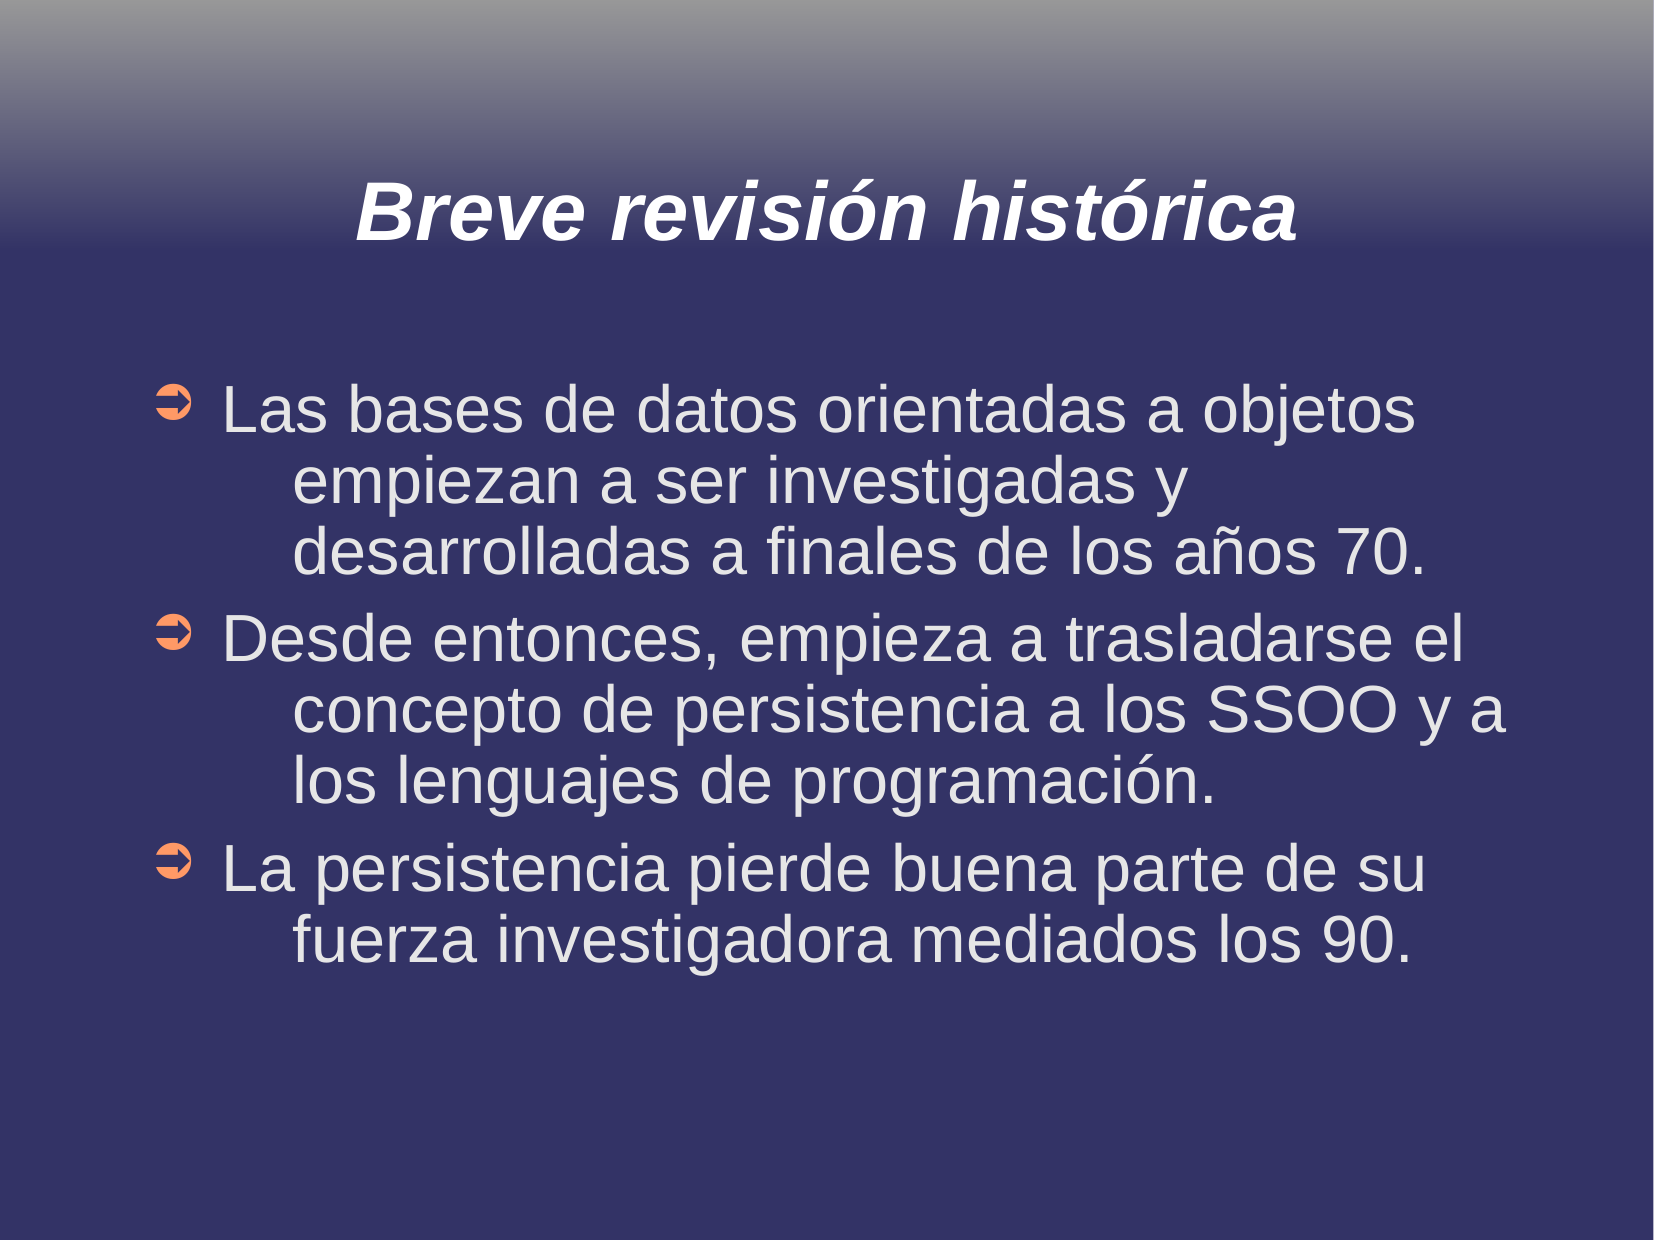

# Breve revisión histórica
Las bases de datos orientadas a objetos empiezan a ser investigadas y desarrolladas a finales de los años 70.
Desde entonces, empieza a trasladarse el concepto de persistencia a los SSOO y a los lenguajes de programación.
La persistencia pierde buena parte de su fuerza investigadora mediados los 90.